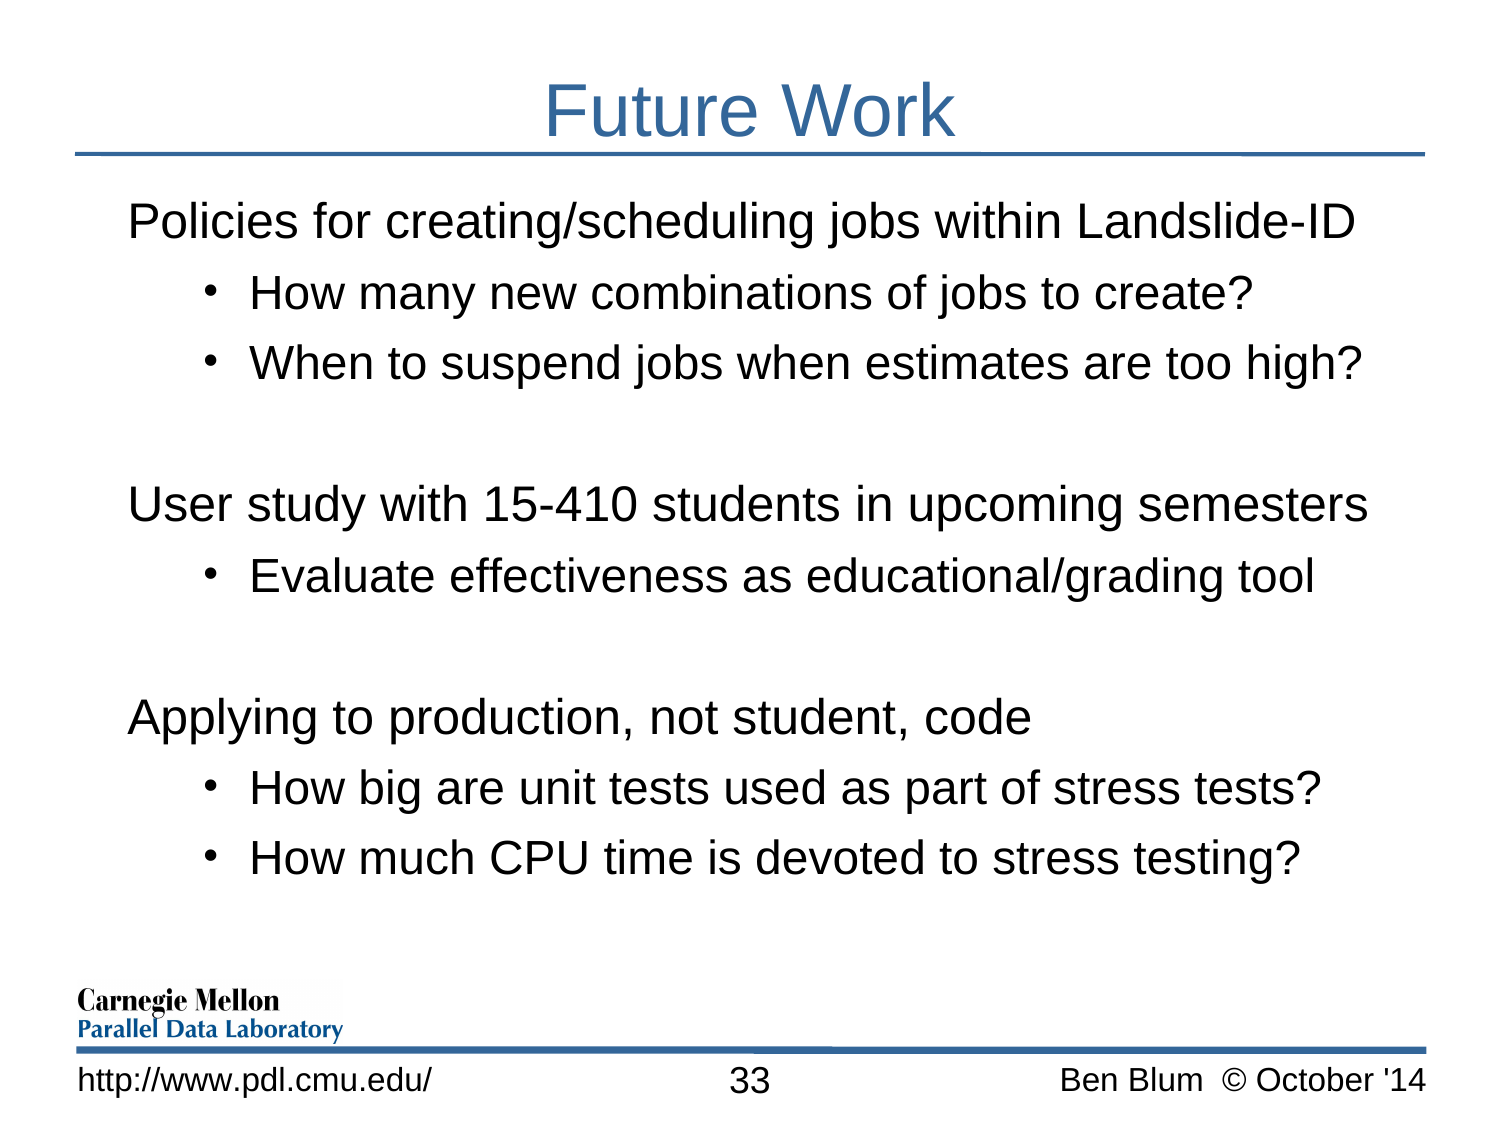

# Future Work
Policies for creating/scheduling jobs within Landslide-ID
How many new combinations of jobs to create?
When to suspend jobs when estimates are too high?
User study with 15-410 students in upcoming semesters
Evaluate effectiveness as educational/grading tool
Applying to production, not student, code
How big are unit tests used as part of stress tests?
How much CPU time is devoted to stress testing?
33